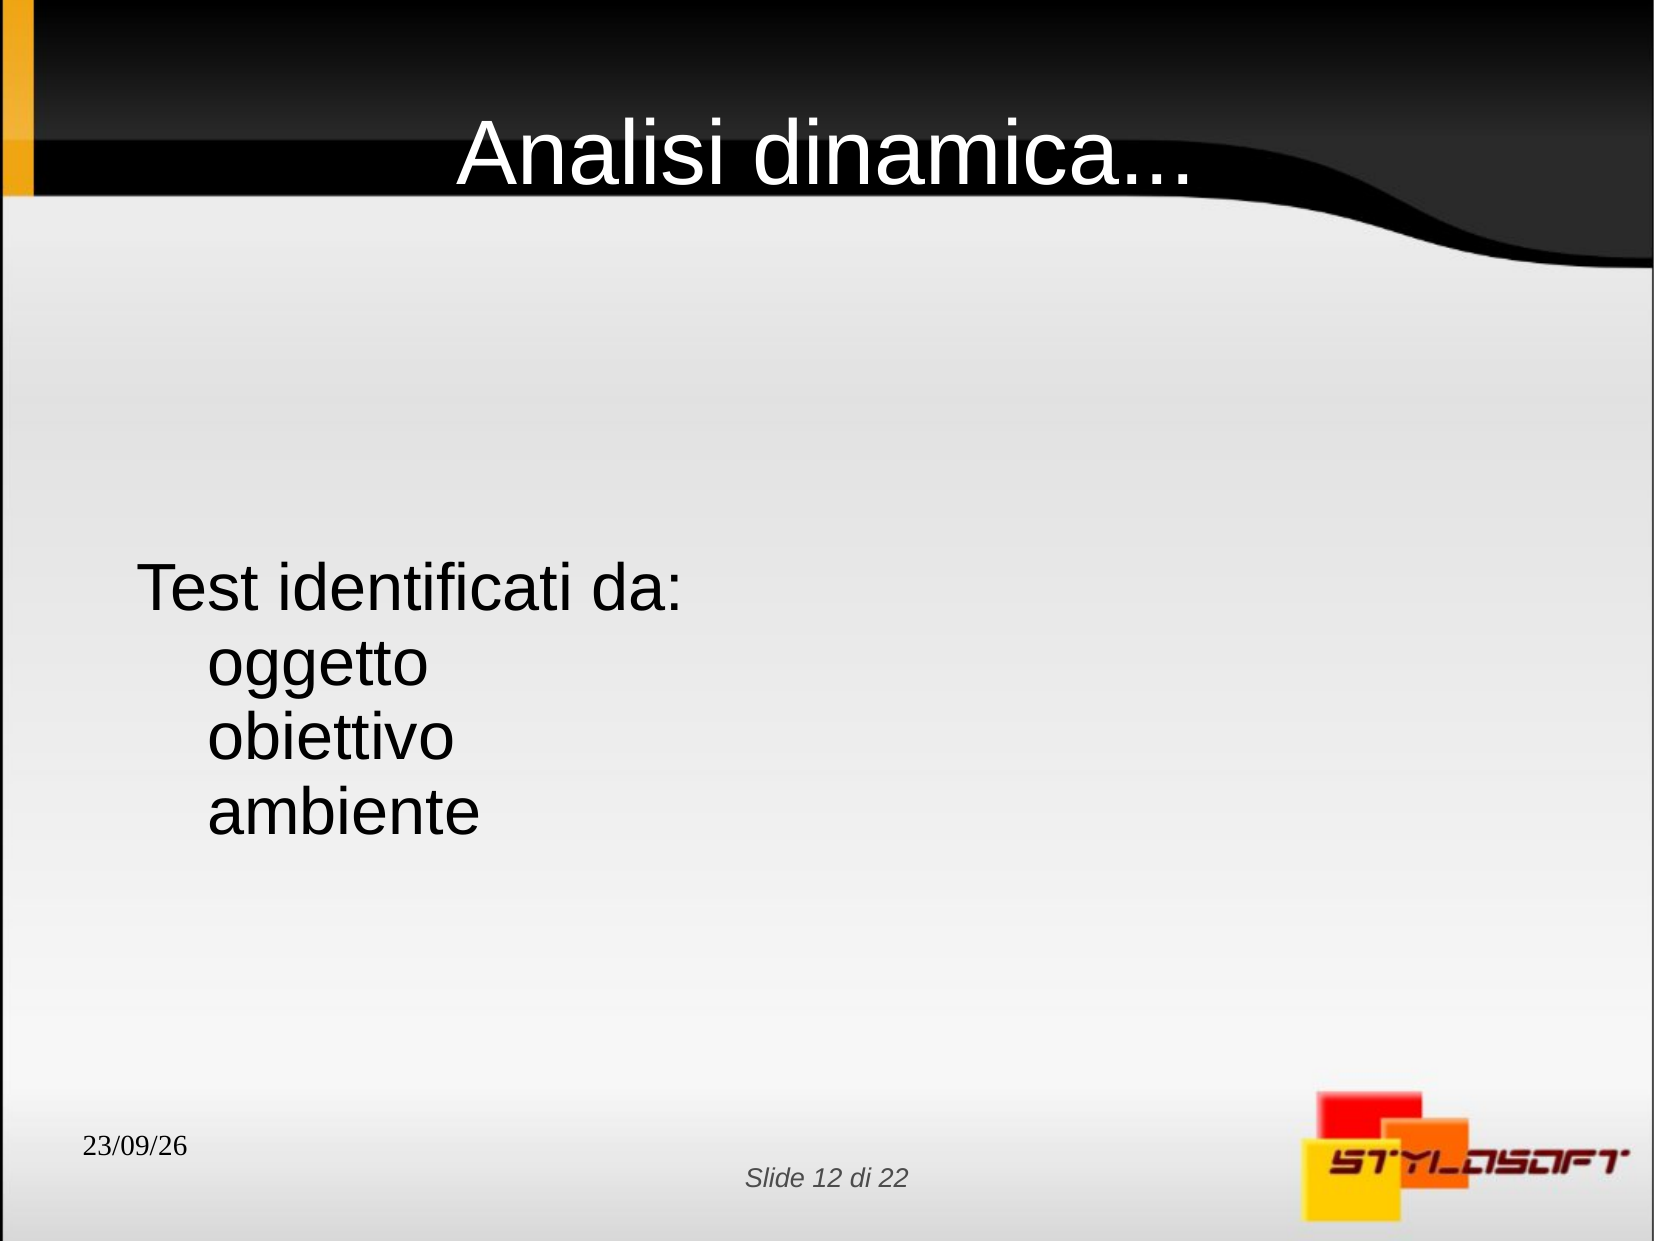

# Analisi dinamica...
 Test identificati da:
 oggetto
 obiettivo
 ambiente
Slide di 22